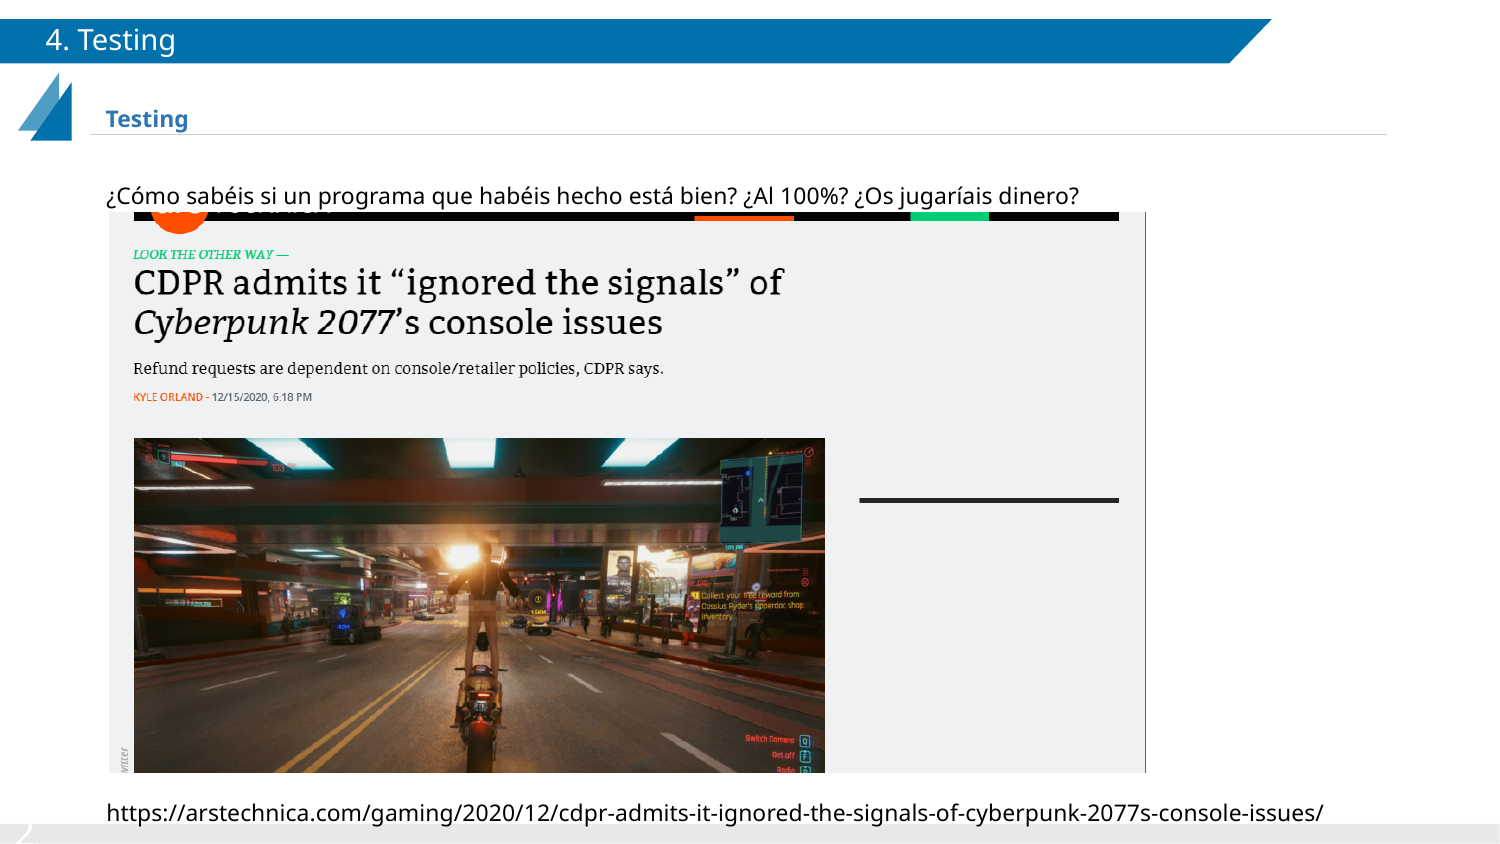

# 4. Testing
Testing
¿Cómo sabéis si un programa que habéis hecho está bien? ¿Al 100%? ¿Os jugaríais dinero?
https://arstechnica.com/gaming/2020/12/cdpr-admits-it-ignored-the-signals-of-cyberpunk-2077s-console-issues/